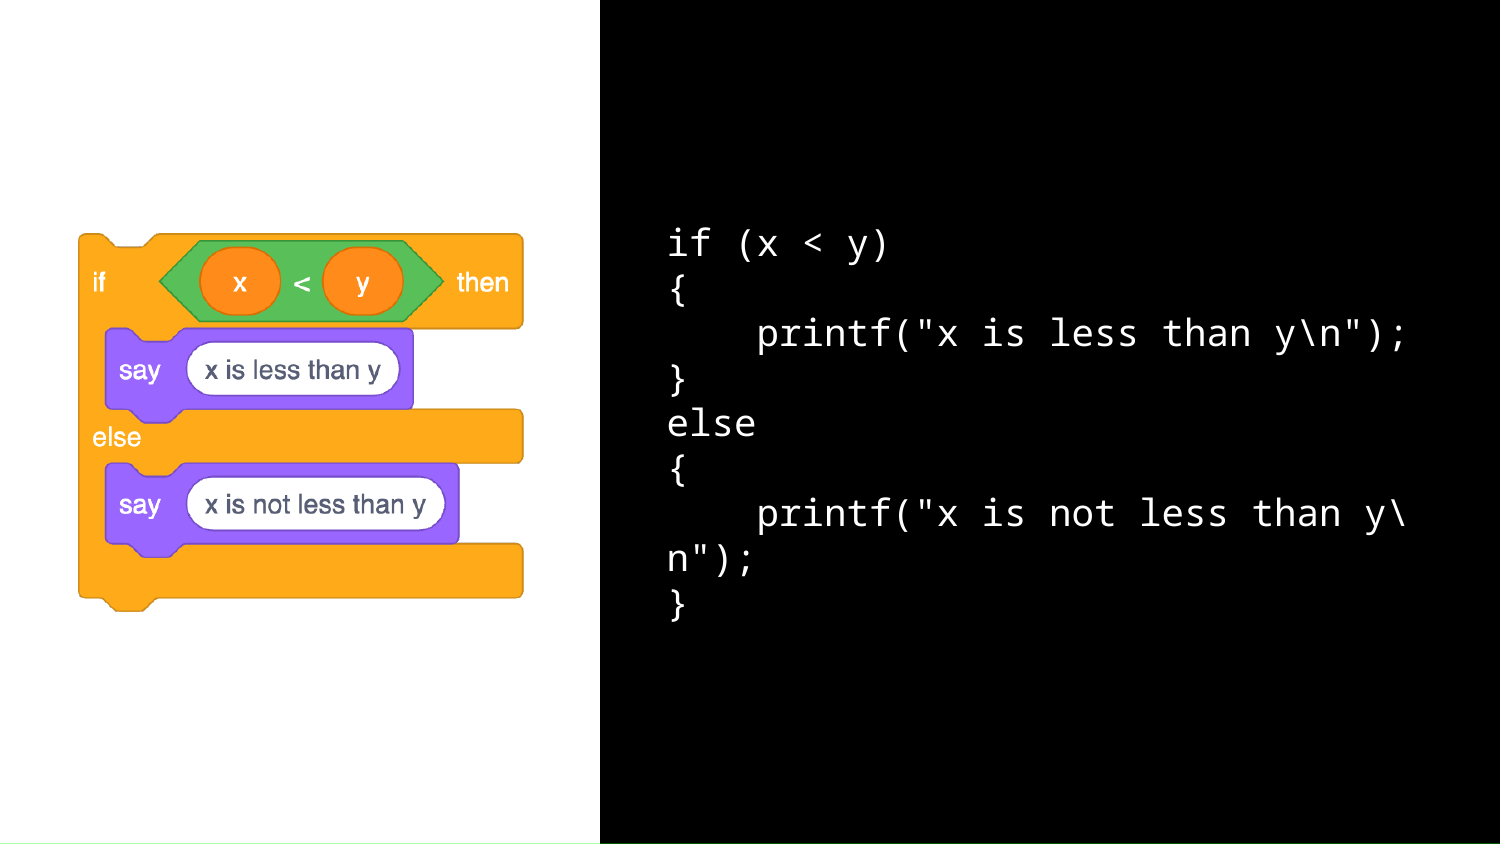

if (x < y)
{
 printf("x is less than y\n");
}
else
{
 printf("x is not less than y\n");
}